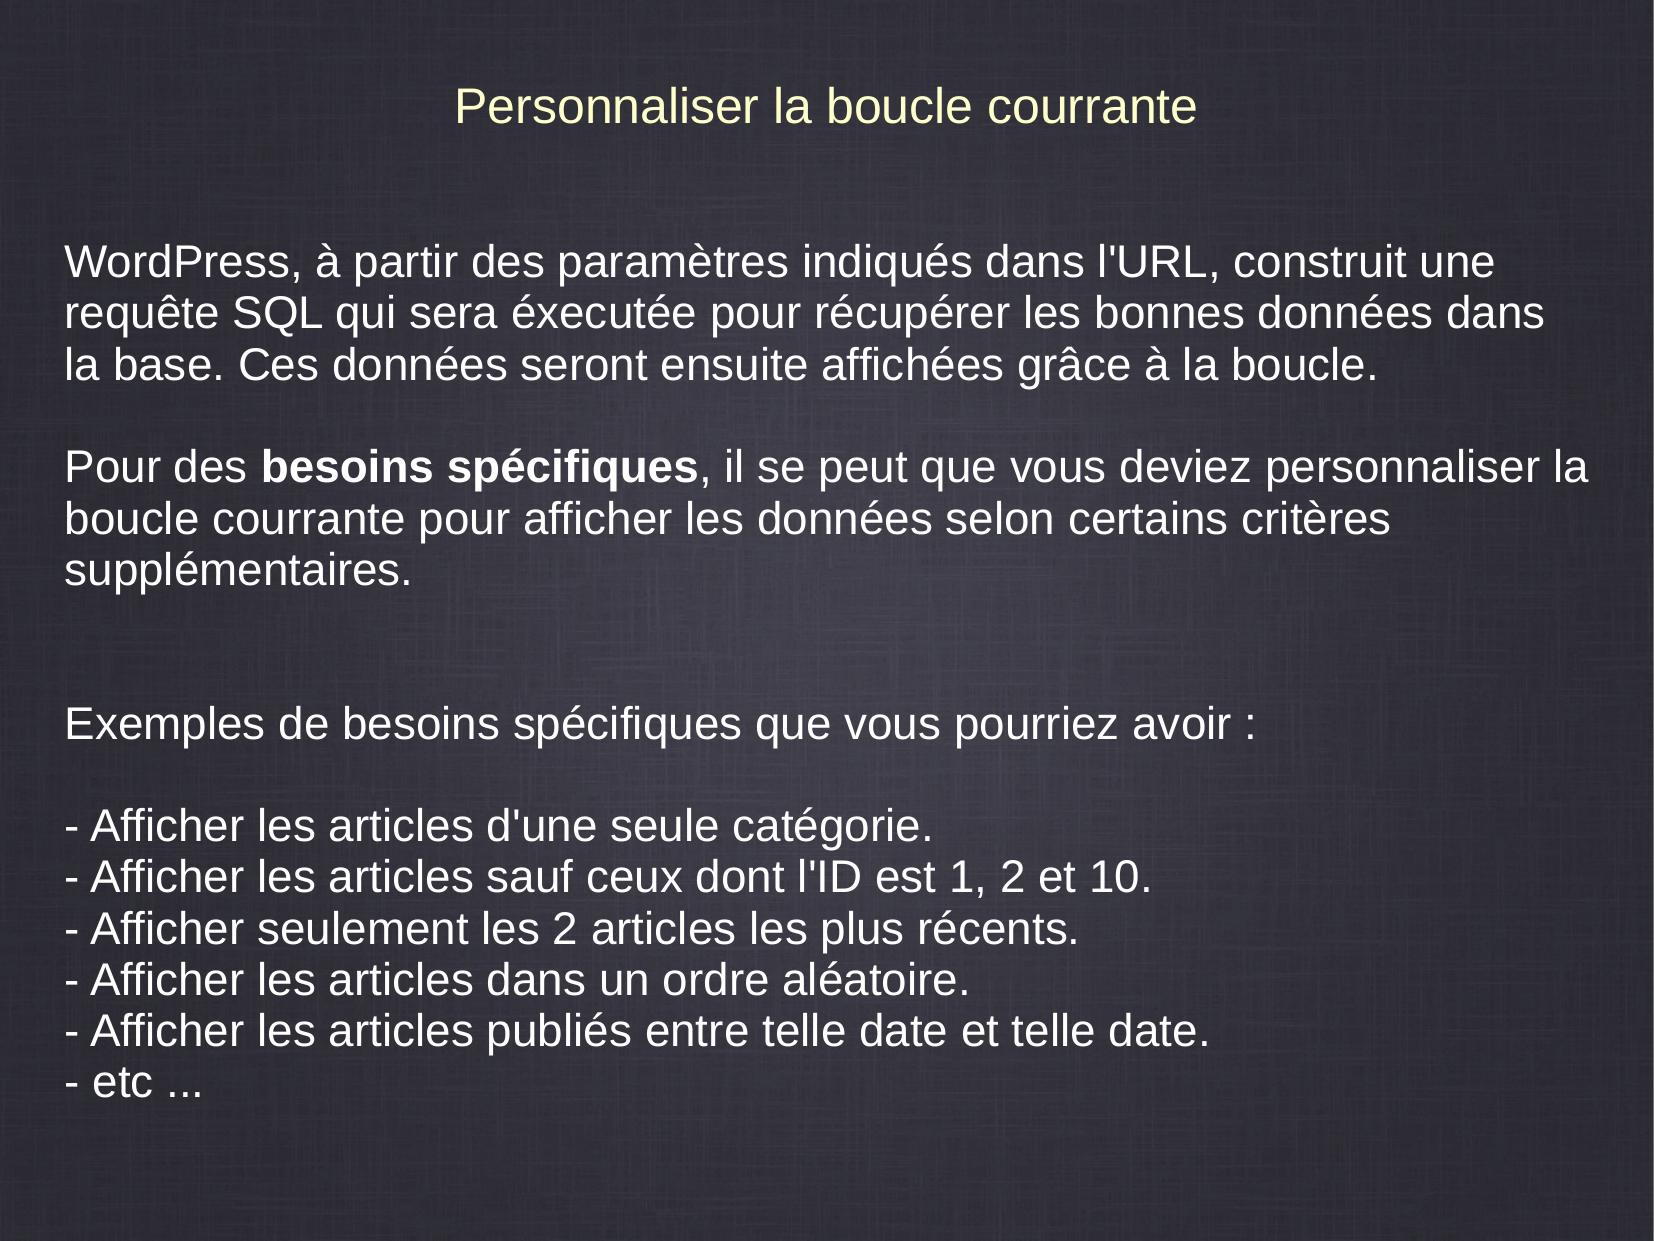

Personnaliser la boucle courrante
WordPress, à partir des paramètres indiqués dans l'URL, construit une requête SQL qui sera éxecutée pour récupérer les bonnes données dans la base. Ces données seront ensuite affichées grâce à la boucle.
Pour des besoins spécifiques, il se peut que vous deviez personnaliser la boucle courrante pour afficher les données selon certains critères supplémentaires.
Exemples de besoins spécifiques que vous pourriez avoir :
- Afficher les articles d'une seule catégorie.
- Afficher les articles sauf ceux dont l'ID est 1, 2 et 10.
- Afficher seulement les 2 articles les plus récents.
- Afficher les articles dans un ordre aléatoire.
- Afficher les articles publiés entre telle date et telle date.
- etc ...